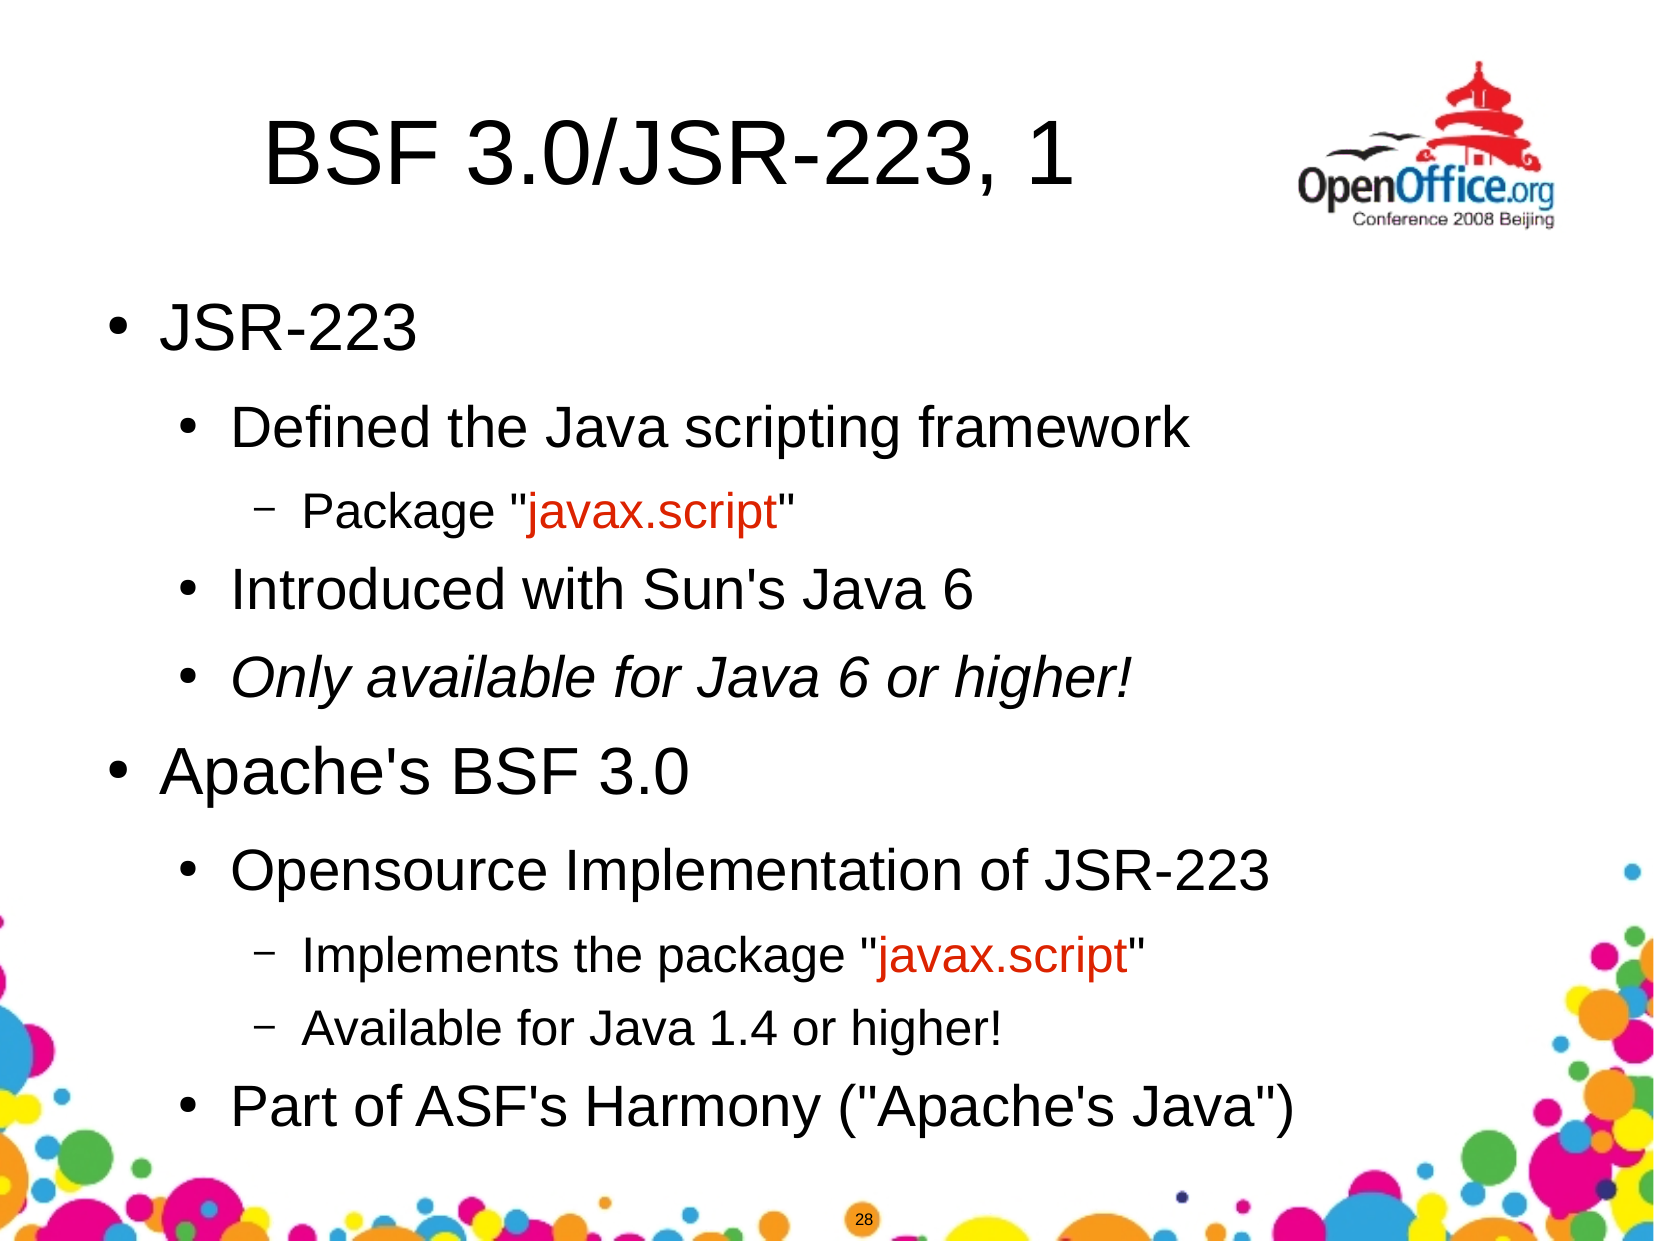

# BSF 3.0/JSR-223, 1
JSR-223
Defined the Java scripting framework
Package "javax.script"
Introduced with Sun's Java 6
Only available for Java 6 or higher!
Apache's BSF 3.0
Opensource Implementation of JSR-223
Implements the package "javax.script"
Available for Java 1.4 or higher!
Part of ASF's Harmony ("Apache's Java")
28